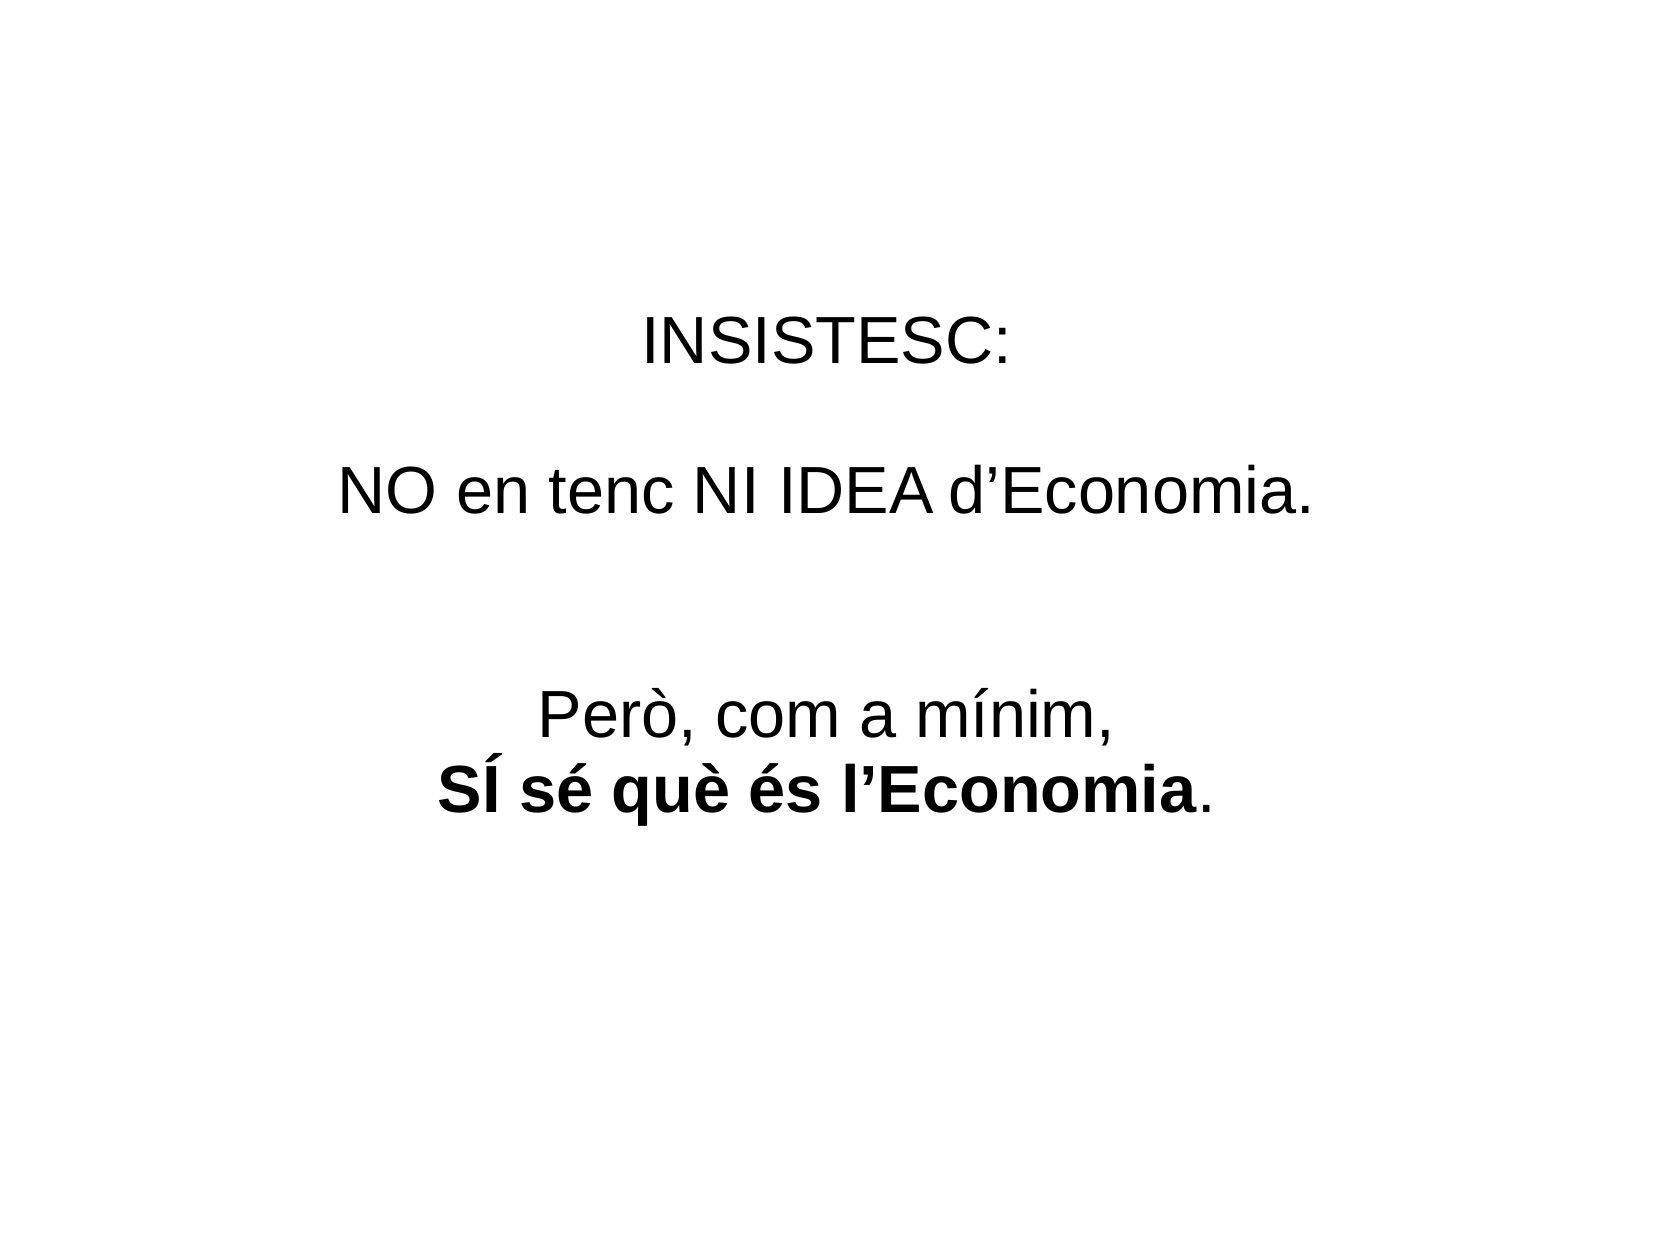

# INSISTESC:
NO en tenc NI IDEA d’Economia.
Però, com a mínim,
SÍ sé què és l’Economia.